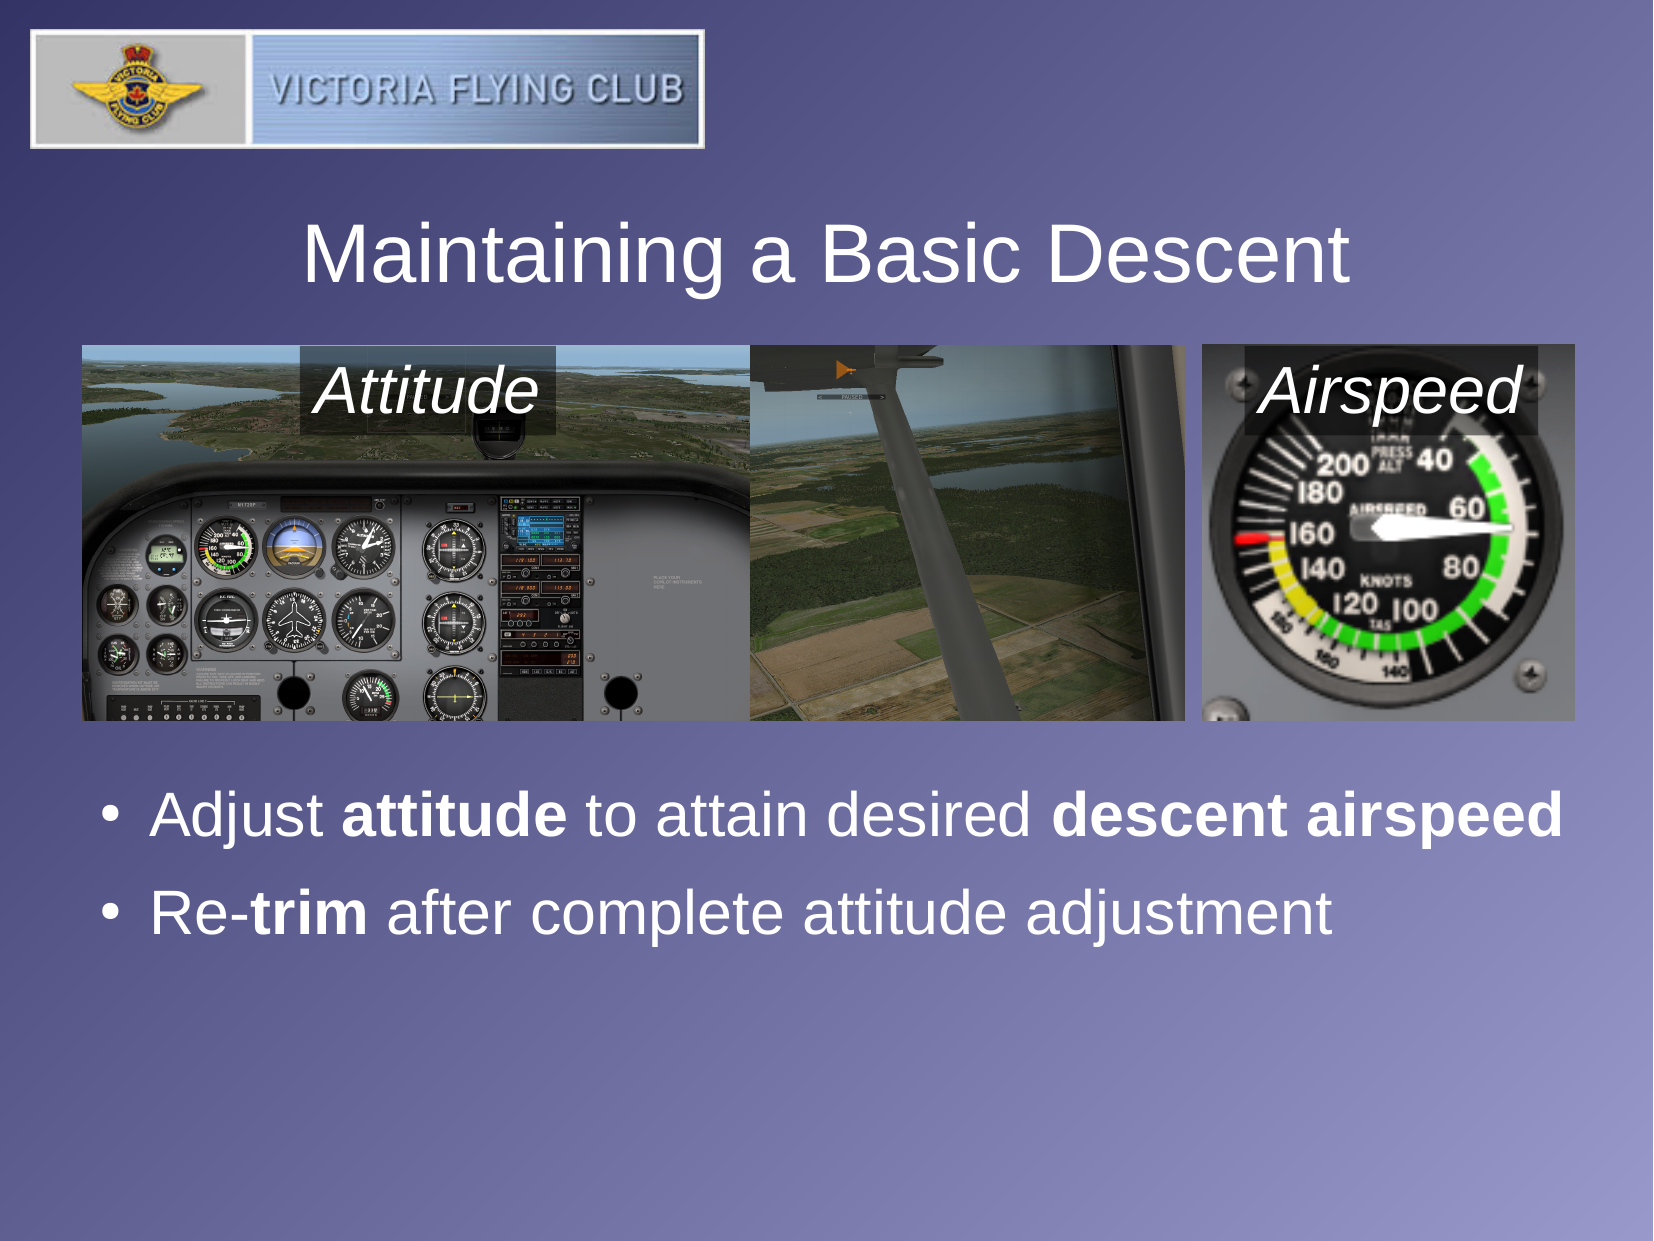

# Maintaining a Basic Descent
Airspeed
Attitude
Adjust attitude to attain desired descent airspeed
Re-trim after complete attitude adjustment